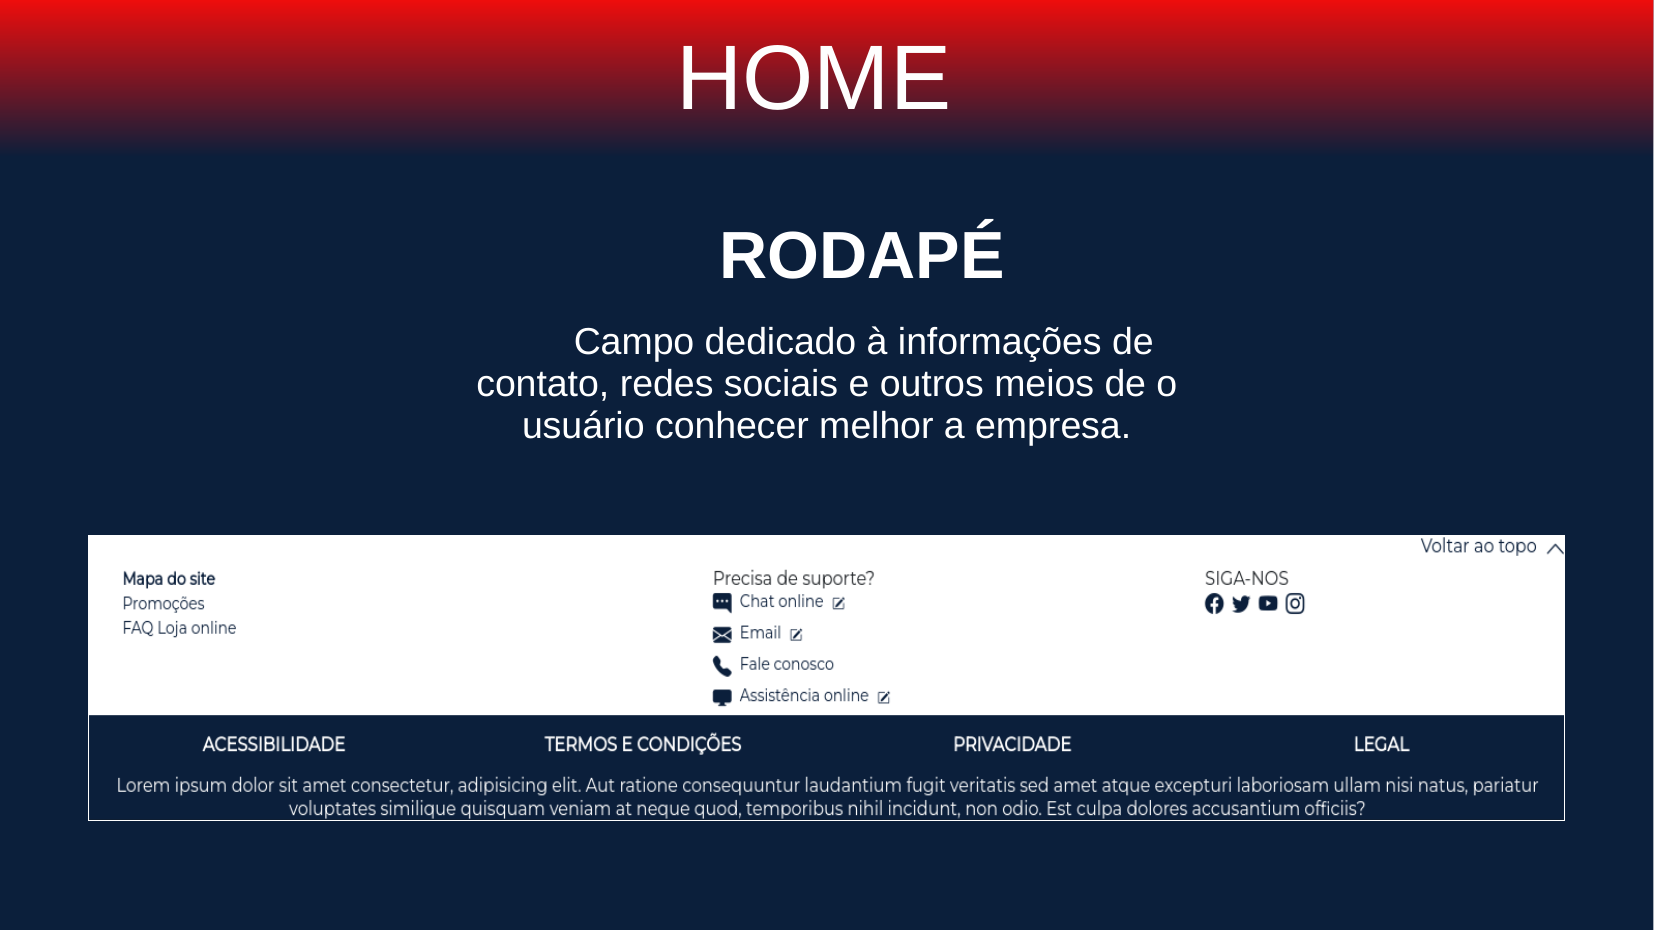

# HOME
RODAPÉ
	Campo dedicado à informações de contato, redes sociais e outros meios de o usuário conhecer melhor a empresa.